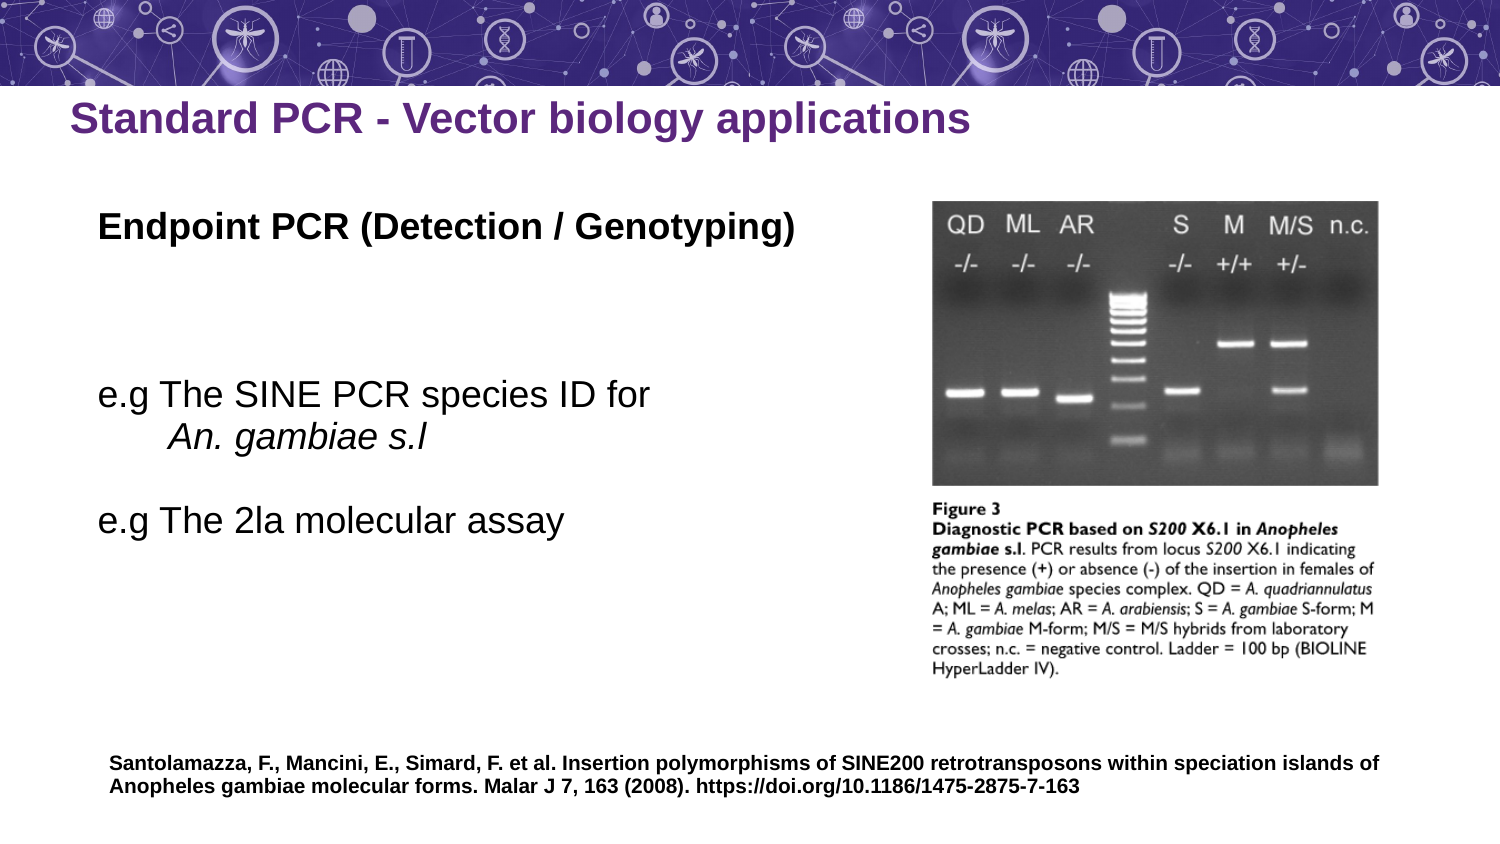

# Standard PCR - Vector biology applications
Endpoint PCR (Detection / Genotyping)
e.g The SINE PCR species ID for
An. gambiae s.l
e.g The 2la molecular assay
Santolamazza, F., Mancini, E., Simard, F. et al. Insertion polymorphisms of SINE200 retrotransposons within speciation islands of Anopheles gambiae molecular forms. Malar J 7, 163 (2008). https://doi.org/10.1186/1475-2875-7-163